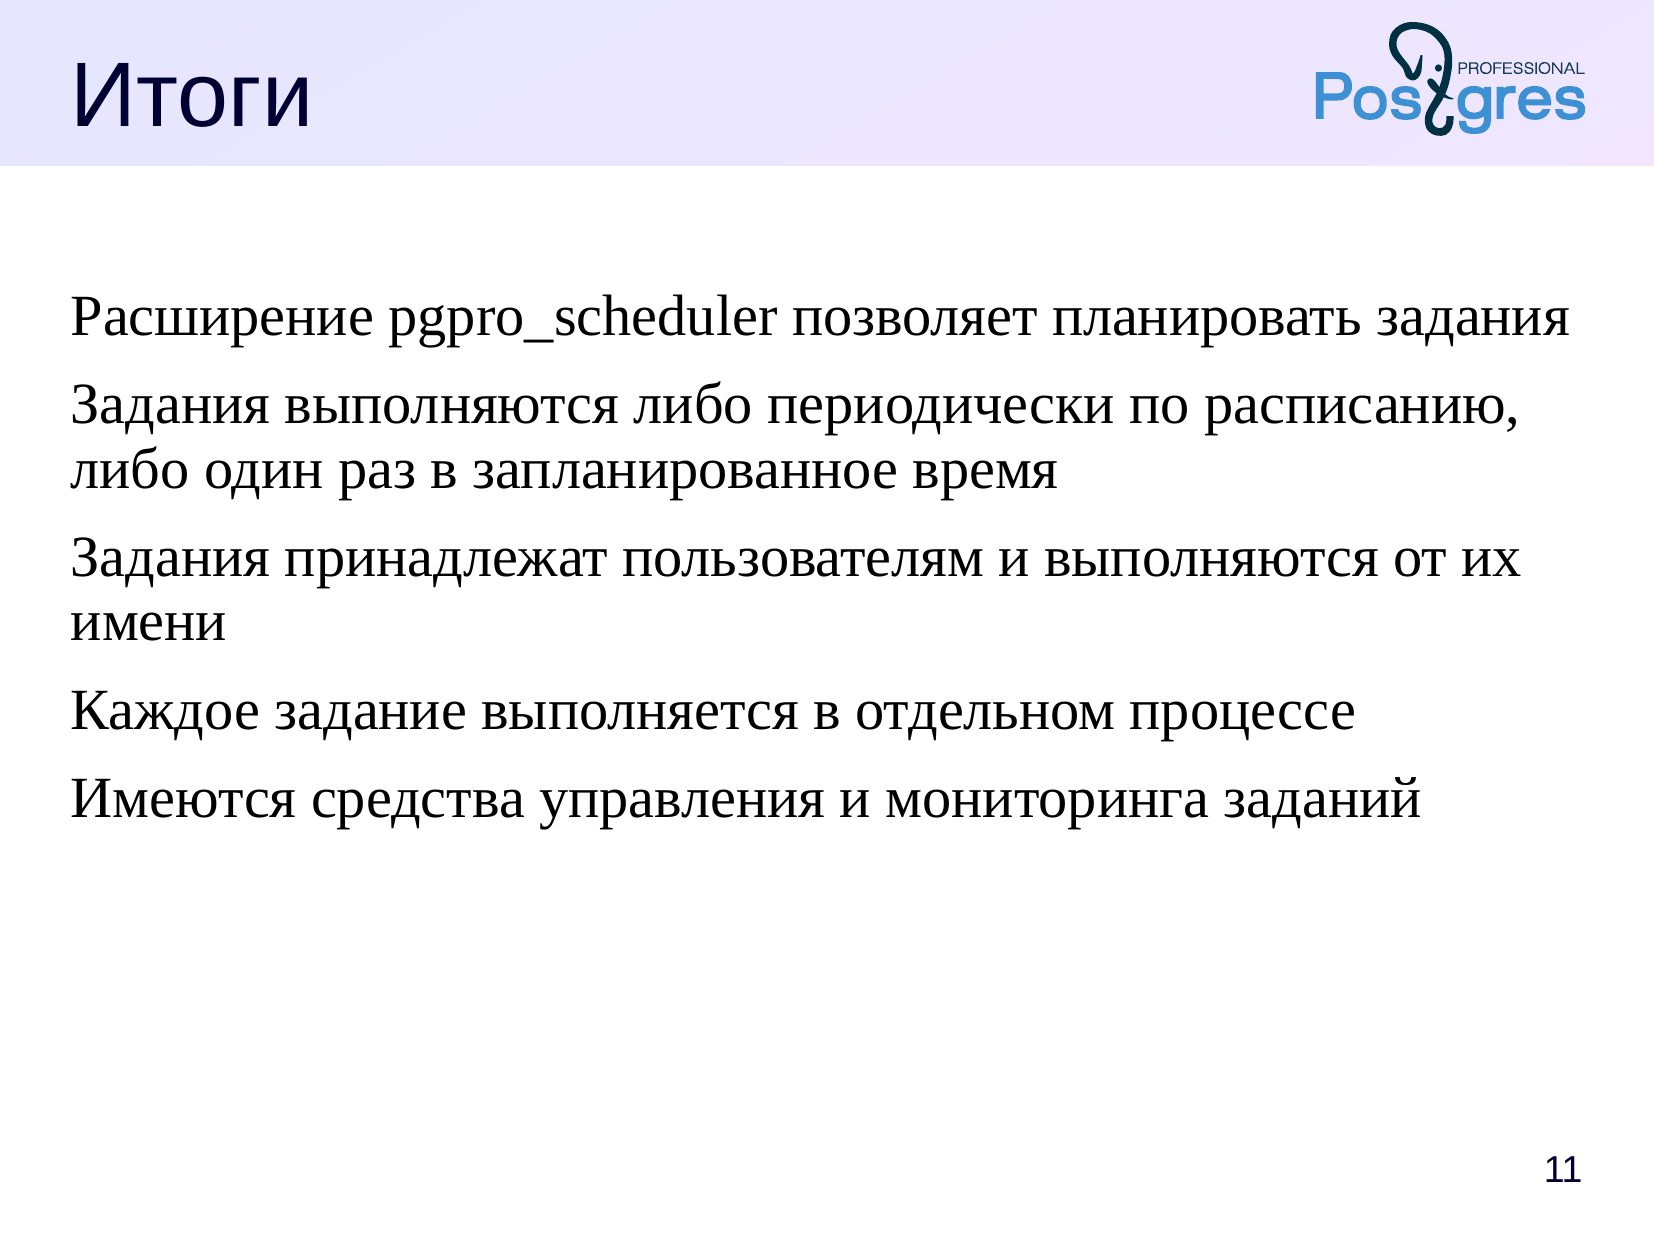

# Итоги
Расширение pgpro_scheduler позволяет планировать задания
Задания выполняются либо периодически по расписанию, либо один раз в запланированное время
Задания принадлежат пользователям и выполняются от их имени
Каждое задание выполняется в отдельном процессе
Имеются средства управления и мониторинга заданий